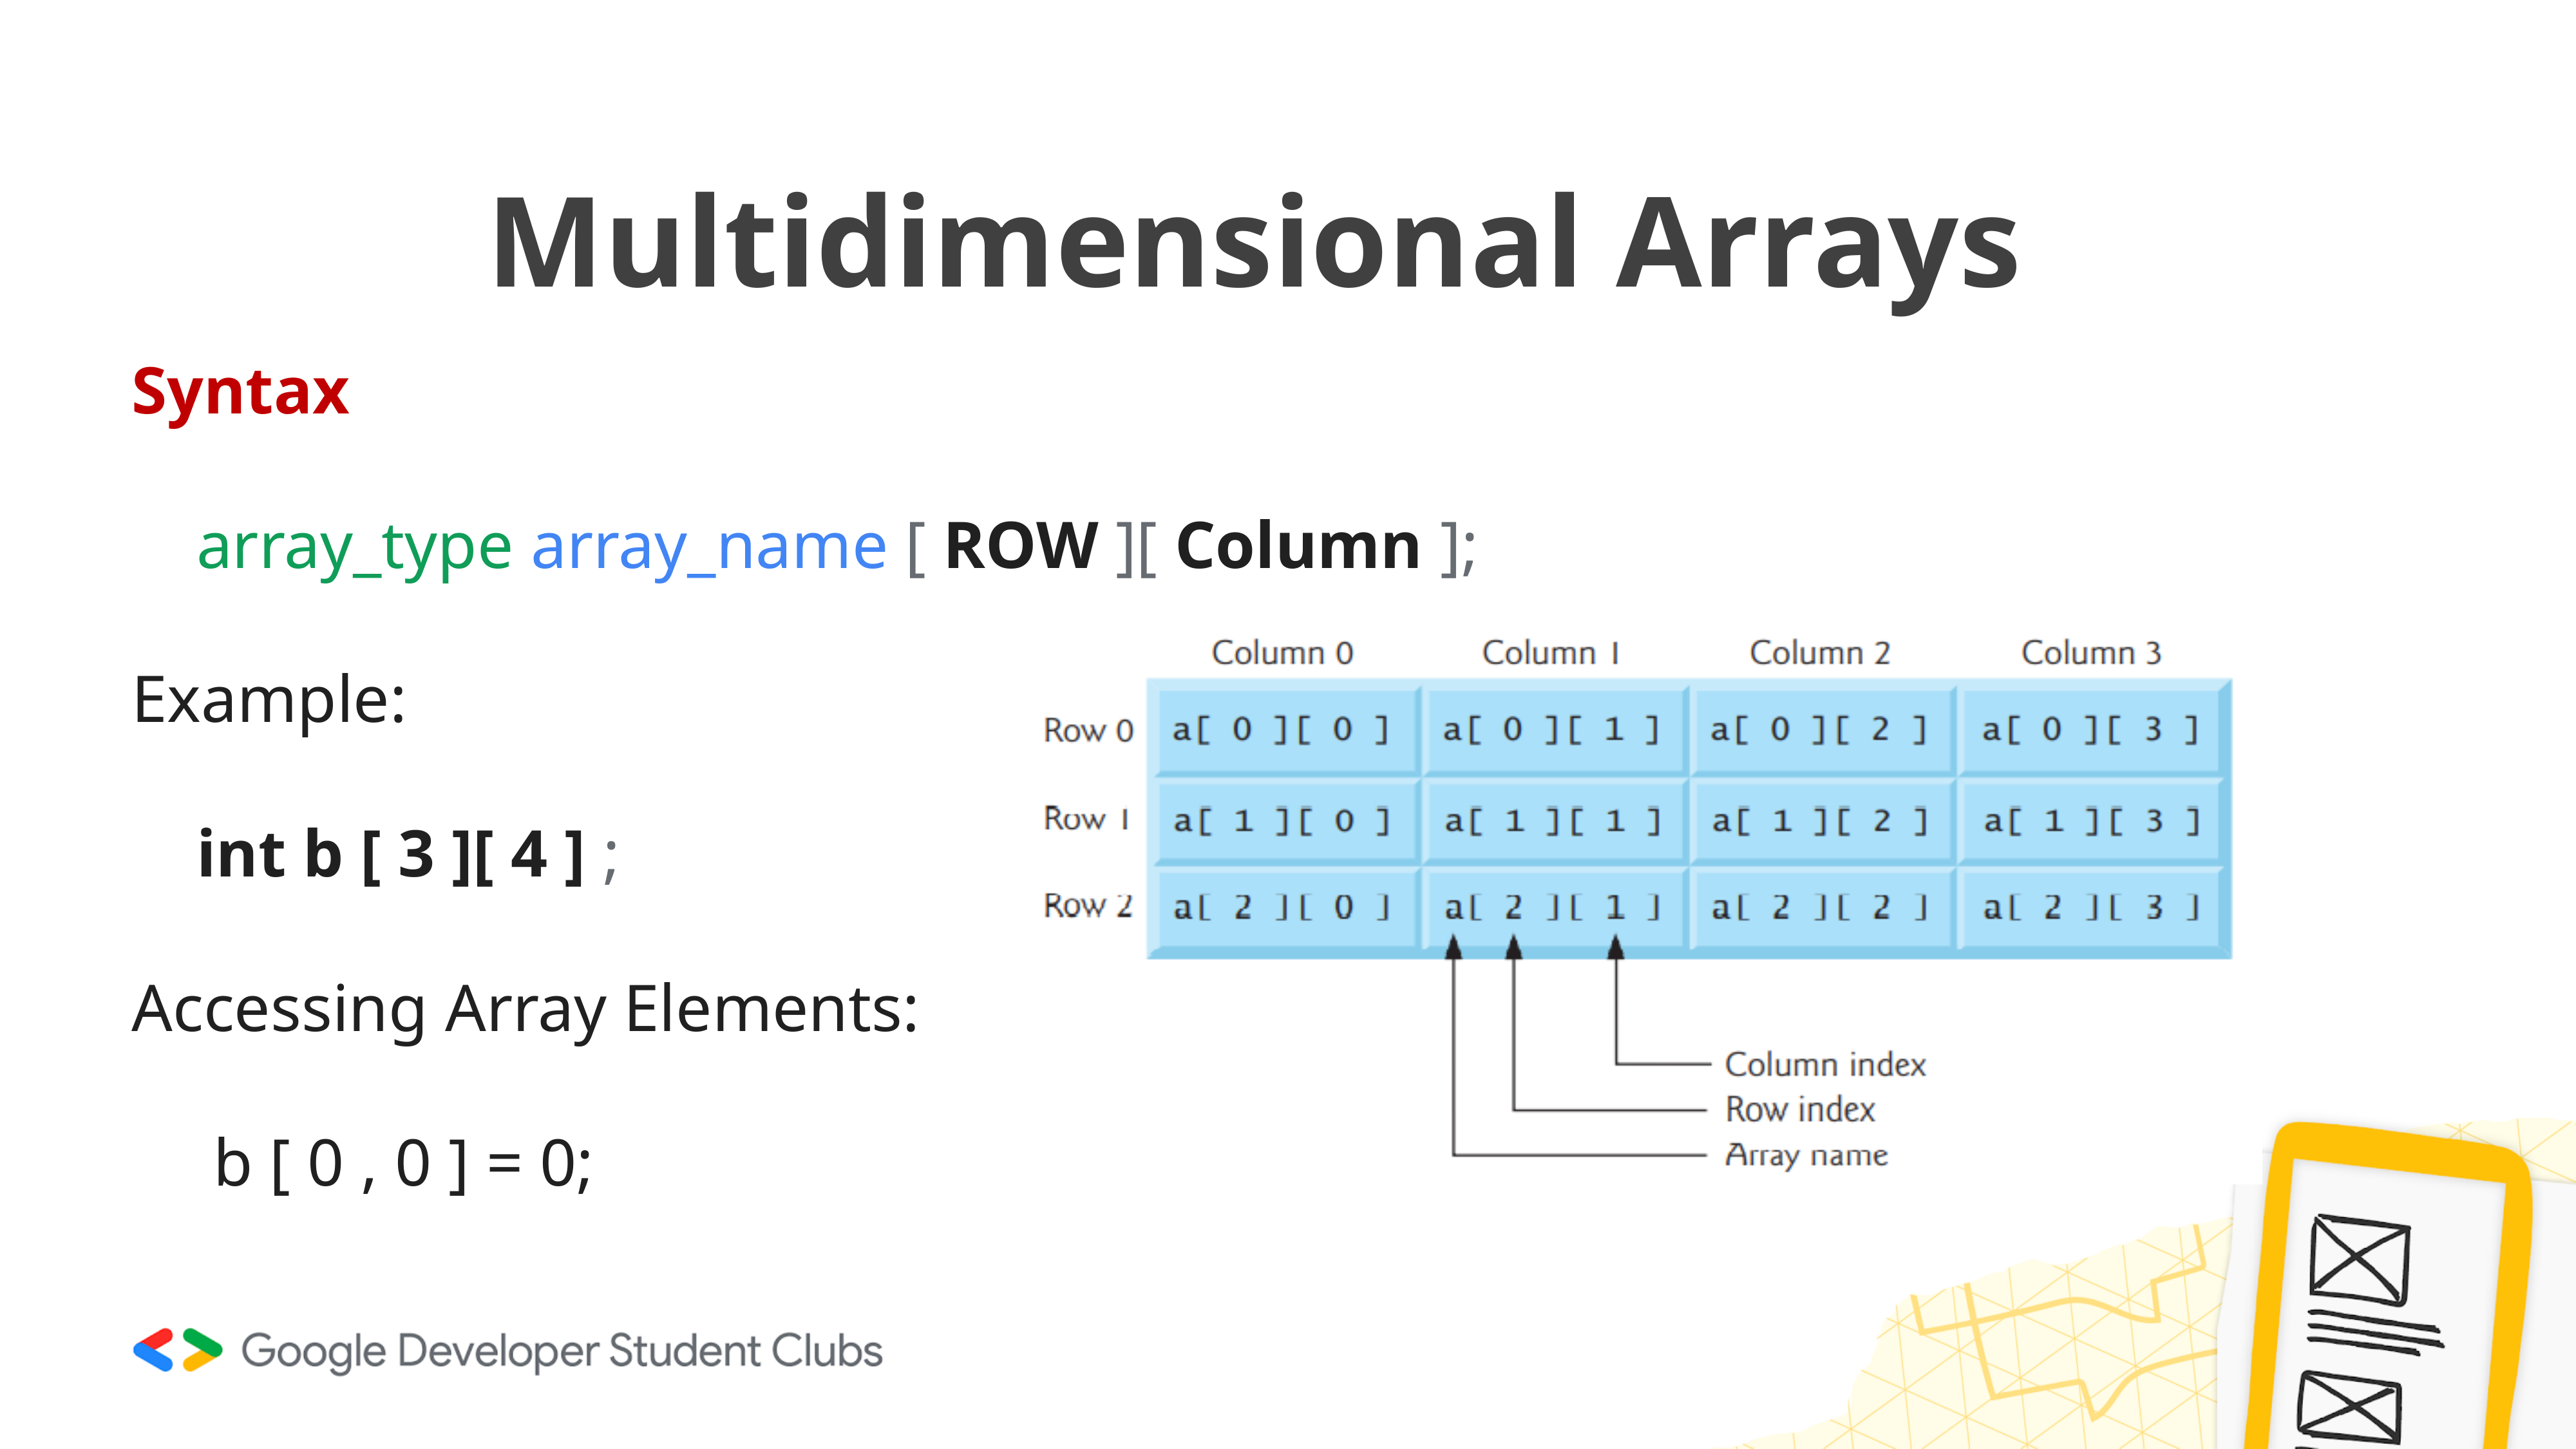

# Multidimensional Arrays
Syntax
	 array_type array_name [ ROW ][ Column ];
Example:
	 int b [ 3 ][ 4 ] ;
Accessing Array Elements:
	 b [ 0 , 0 ] = 0;